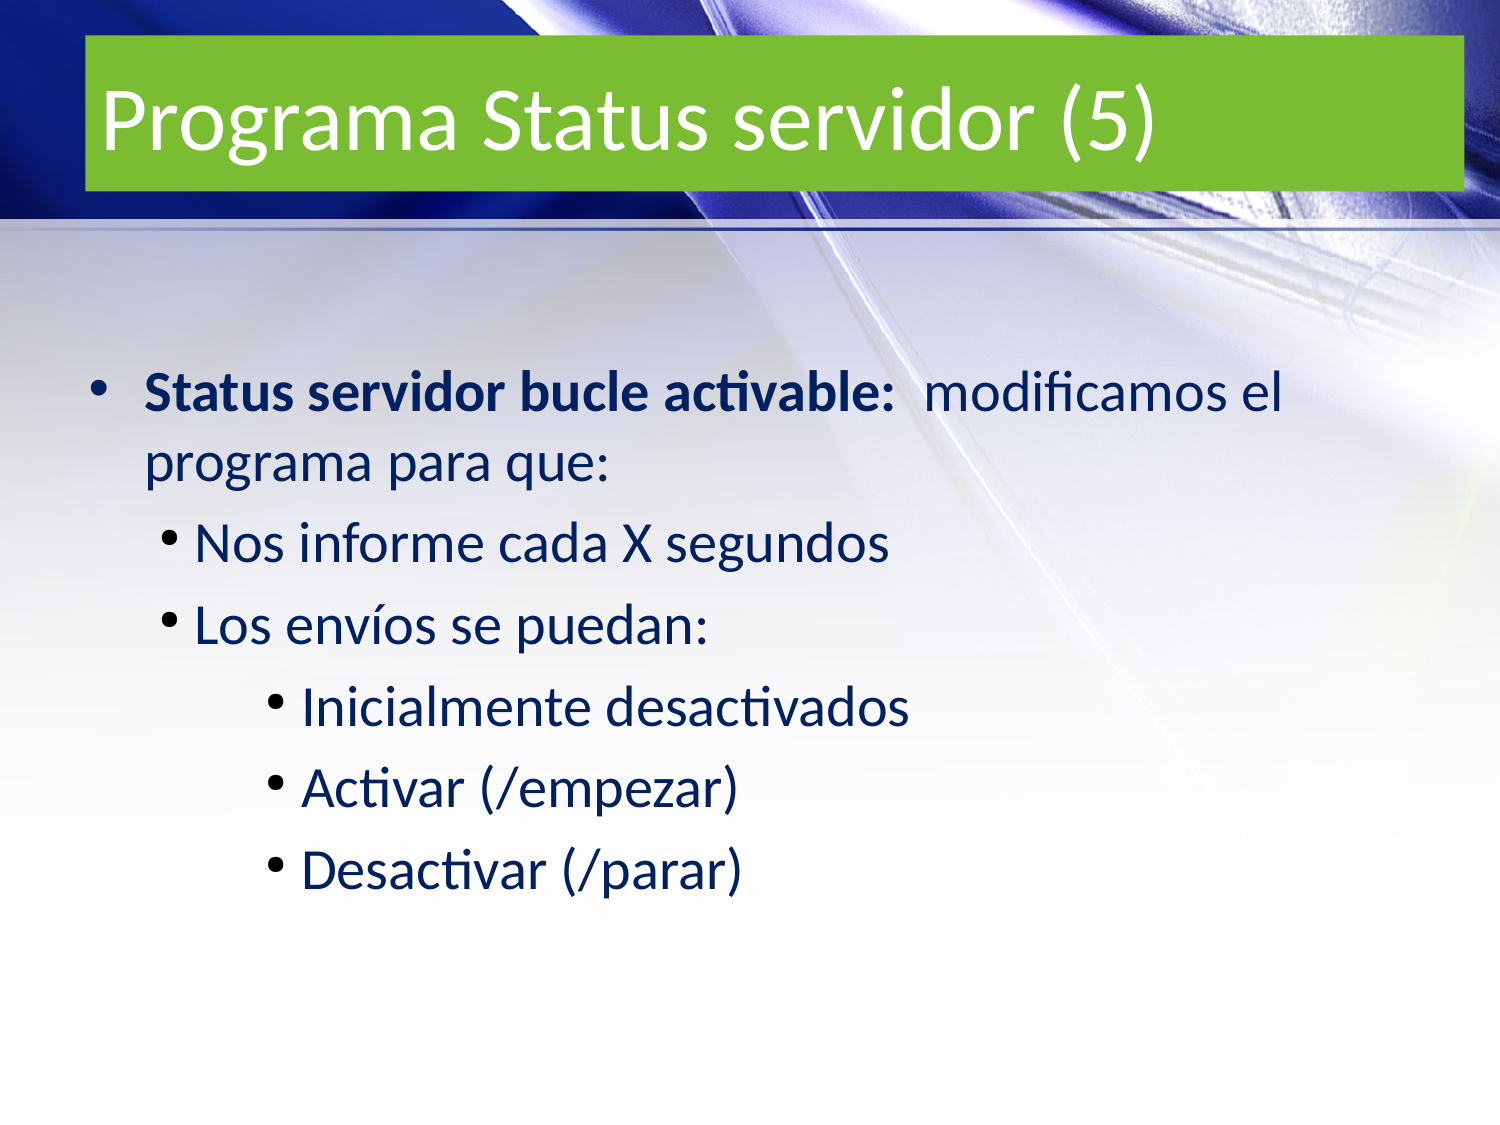

Programa Status servidor (5)
Status servidor bucle activable: modificamos el programa para que:
Nos informe cada X segundos
Los envíos se puedan:
Inicialmente desactivados
Activar (/empezar)
Desactivar (/parar)